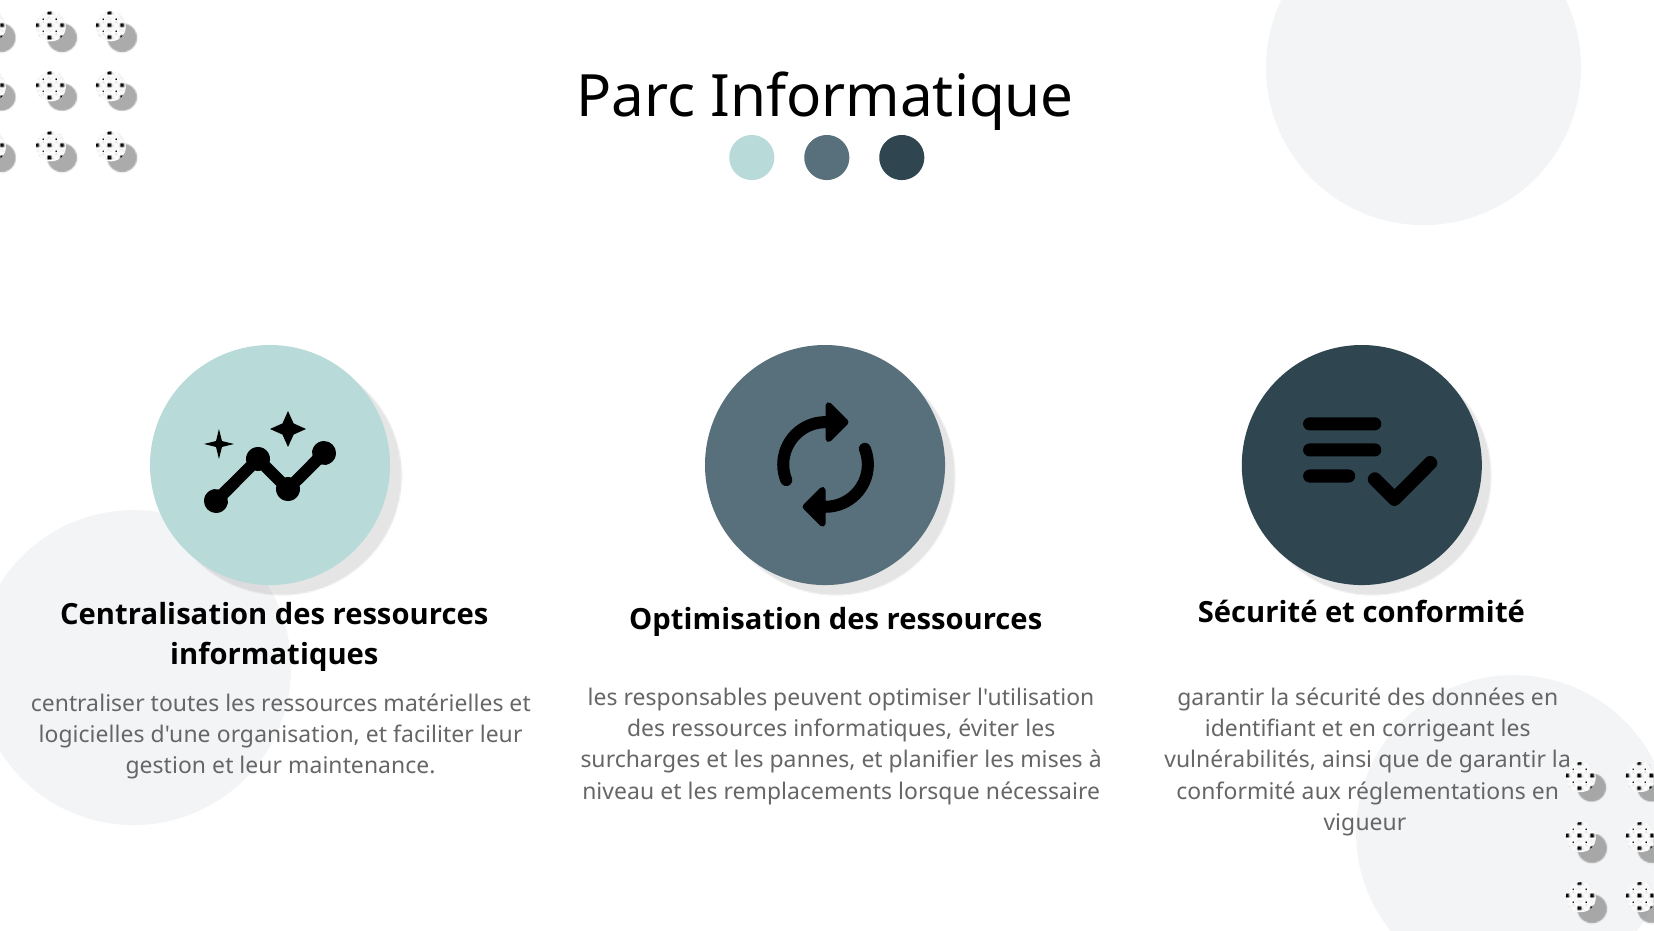

Parc Informatique
Sécurité et conformité
Centralisation des ressources informatiques
Optimisation des ressources
les responsables peuvent optimiser l'utilisation des ressources informatiques, éviter les surcharges et les pannes, et planifier les mises à niveau et les remplacements lorsque nécessaire
garantir la sécurité des données en identifiant et en corrigeant les vulnérabilités, ainsi que de garantir la conformité aux réglementations en vigueur
centraliser toutes les ressources matérielles et logicielles d'une organisation, et faciliter leur gestion et leur maintenance.